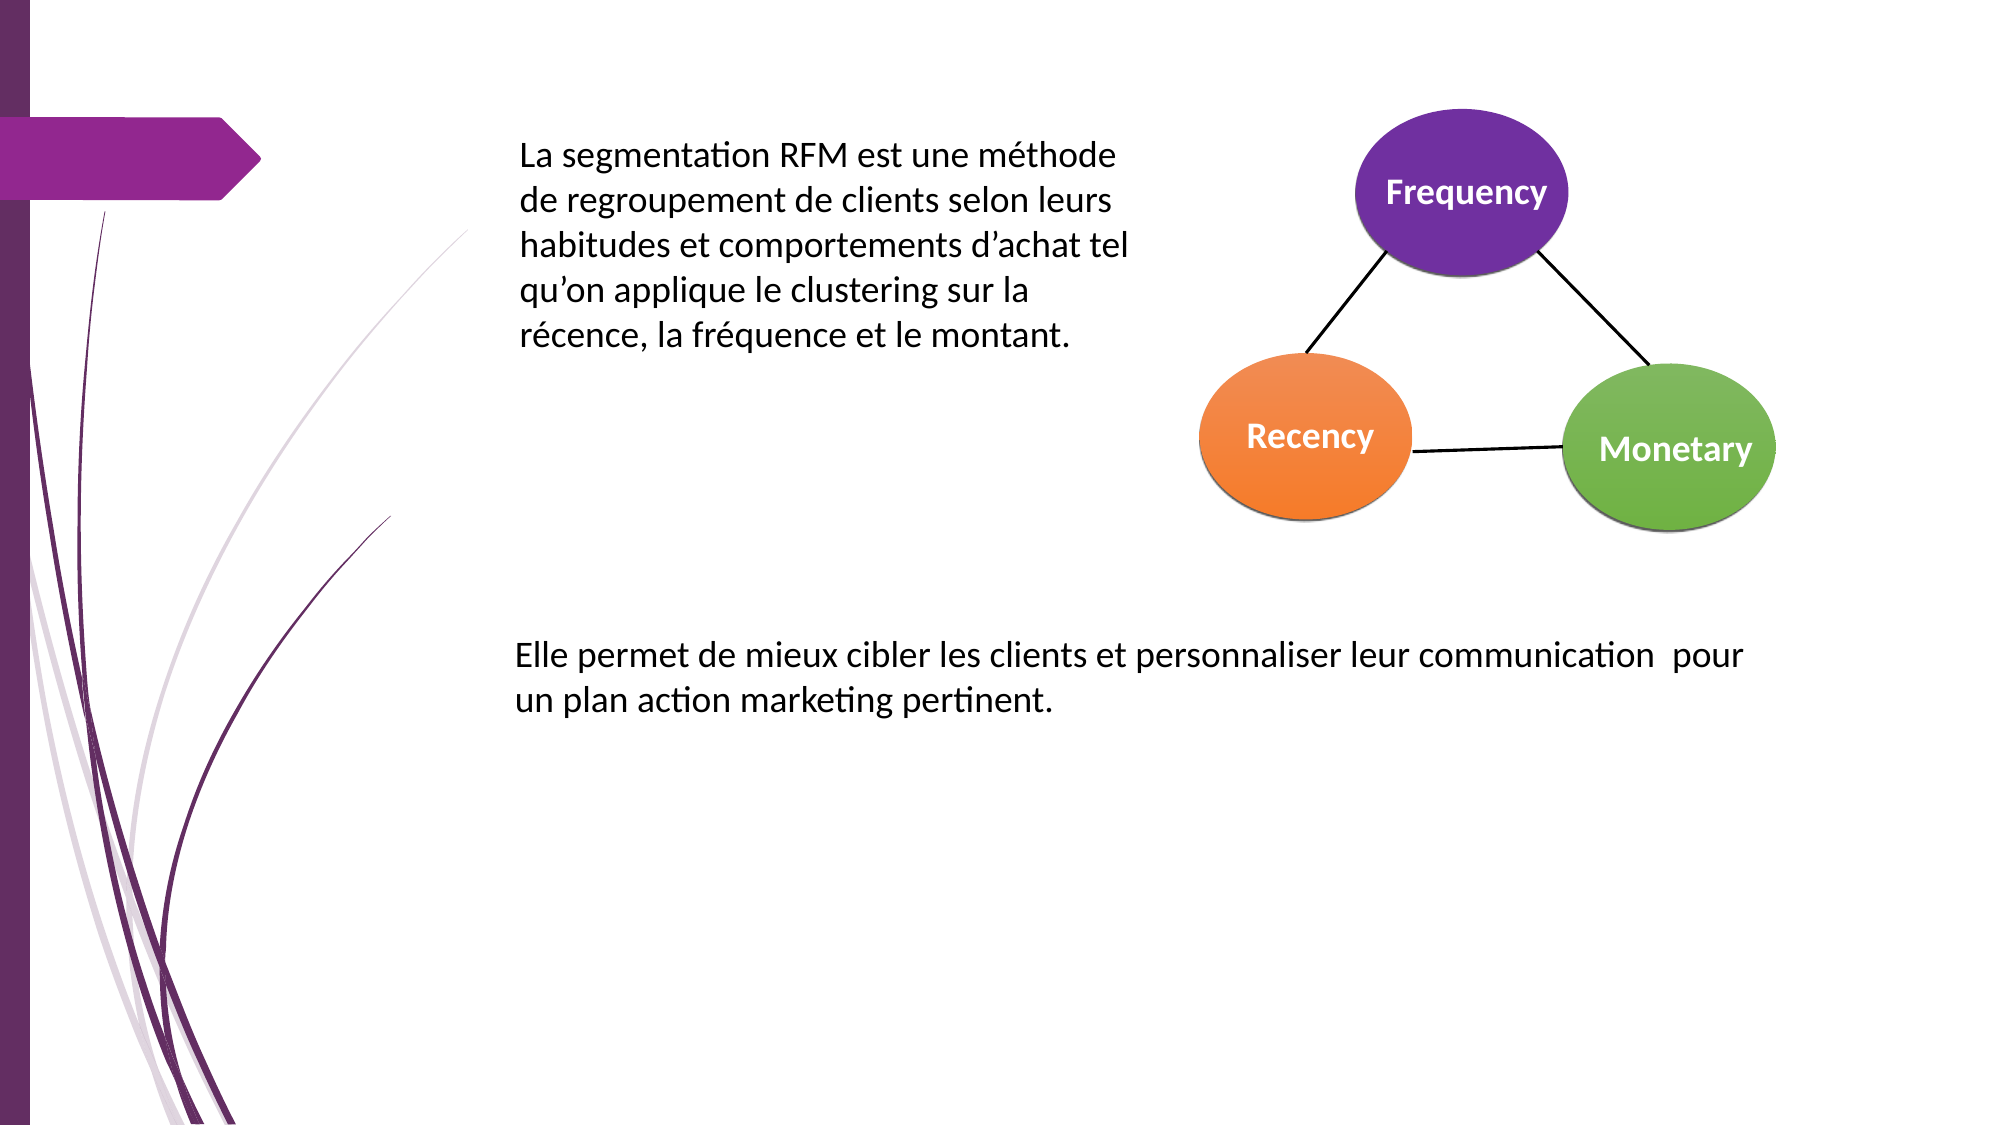

La segmentation RFM est une méthode de regroupement de clients selon leurs habitudes et comportements d’achat tel qu’on applique le clustering sur la récence, la fréquence et le montant.
Frequency
Recency
Monetary
Elle permet de mieux cibler les clients et personnaliser leur communication pour un plan action marketing pertinent.